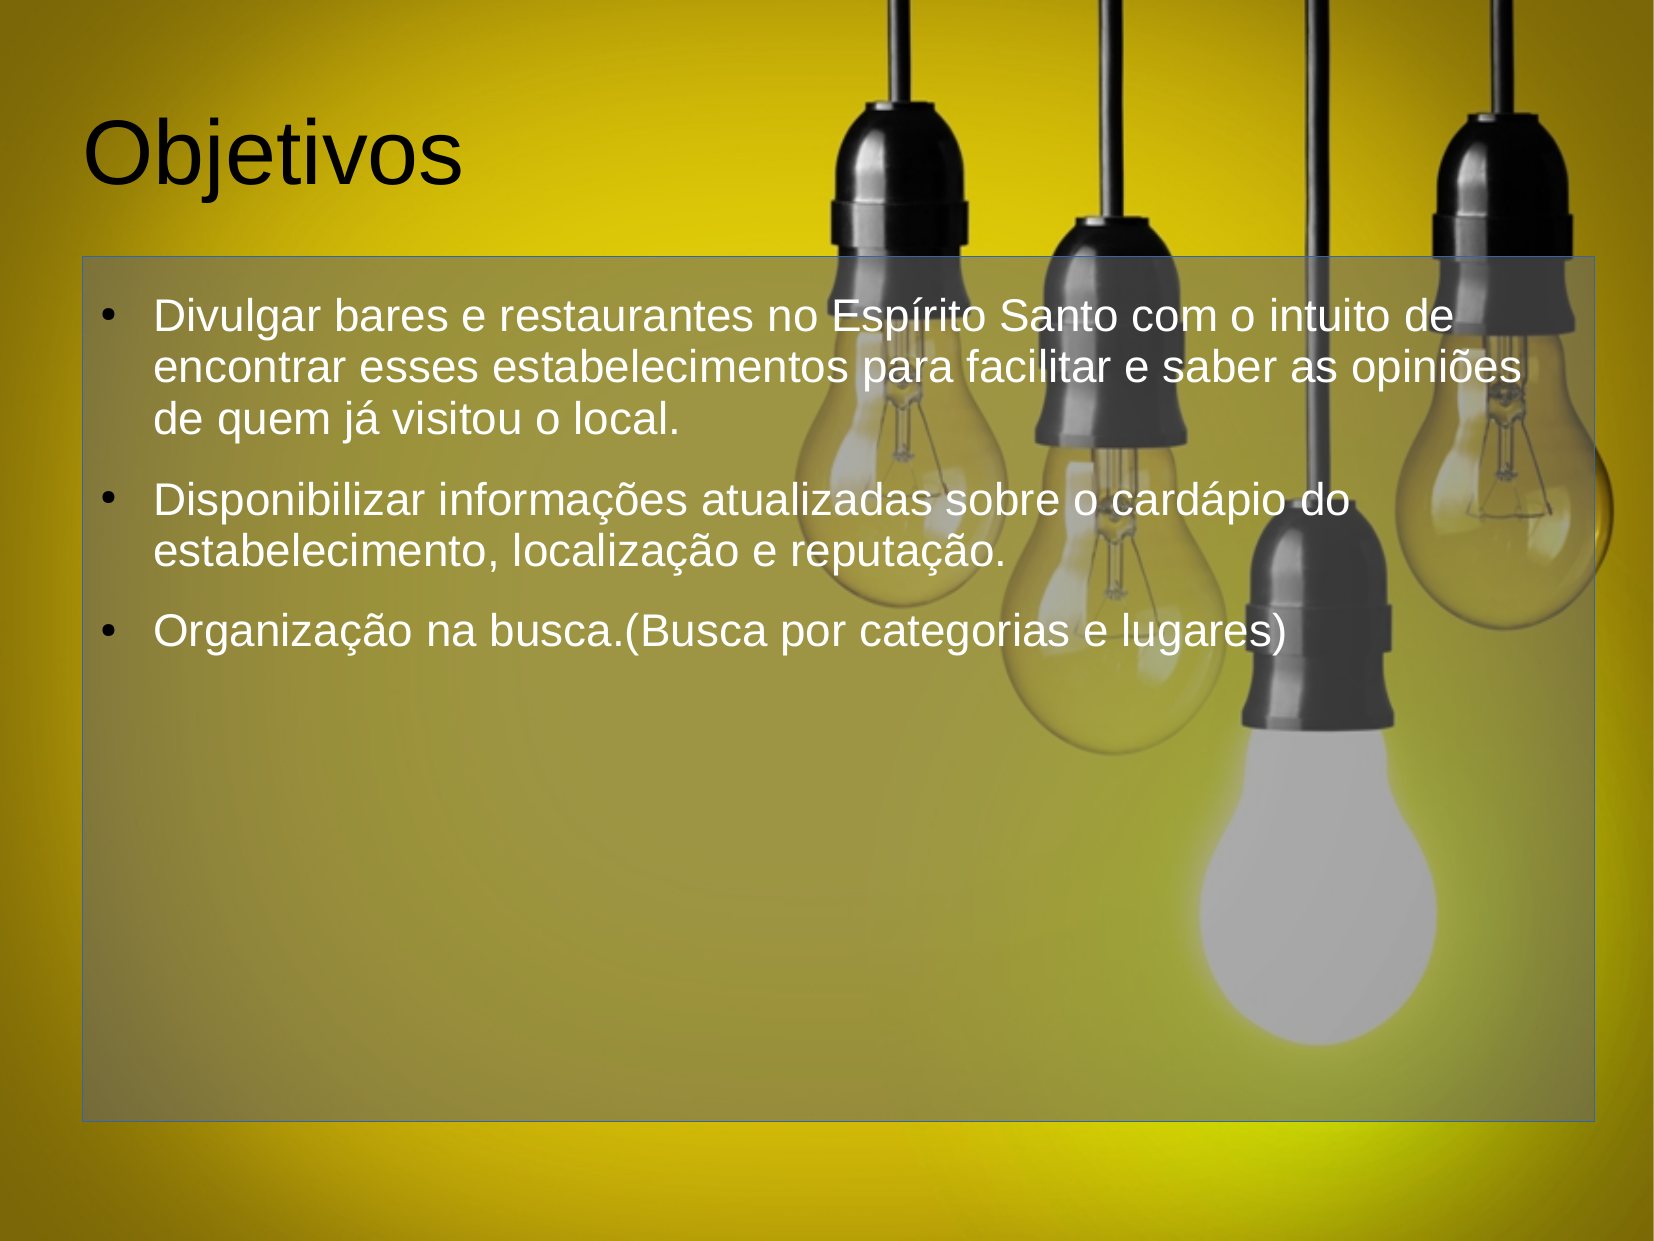

# Objetivos
Divulgar bares e restaurantes no Espírito Santo com o intuito de encontrar esses estabelecimentos para facilitar e saber as opiniões de quem já visitou o local.
Disponibilizar informações atualizadas sobre o cardápio do estabelecimento, localização e reputação.
Organização na busca.(Busca por categorias e lugares)